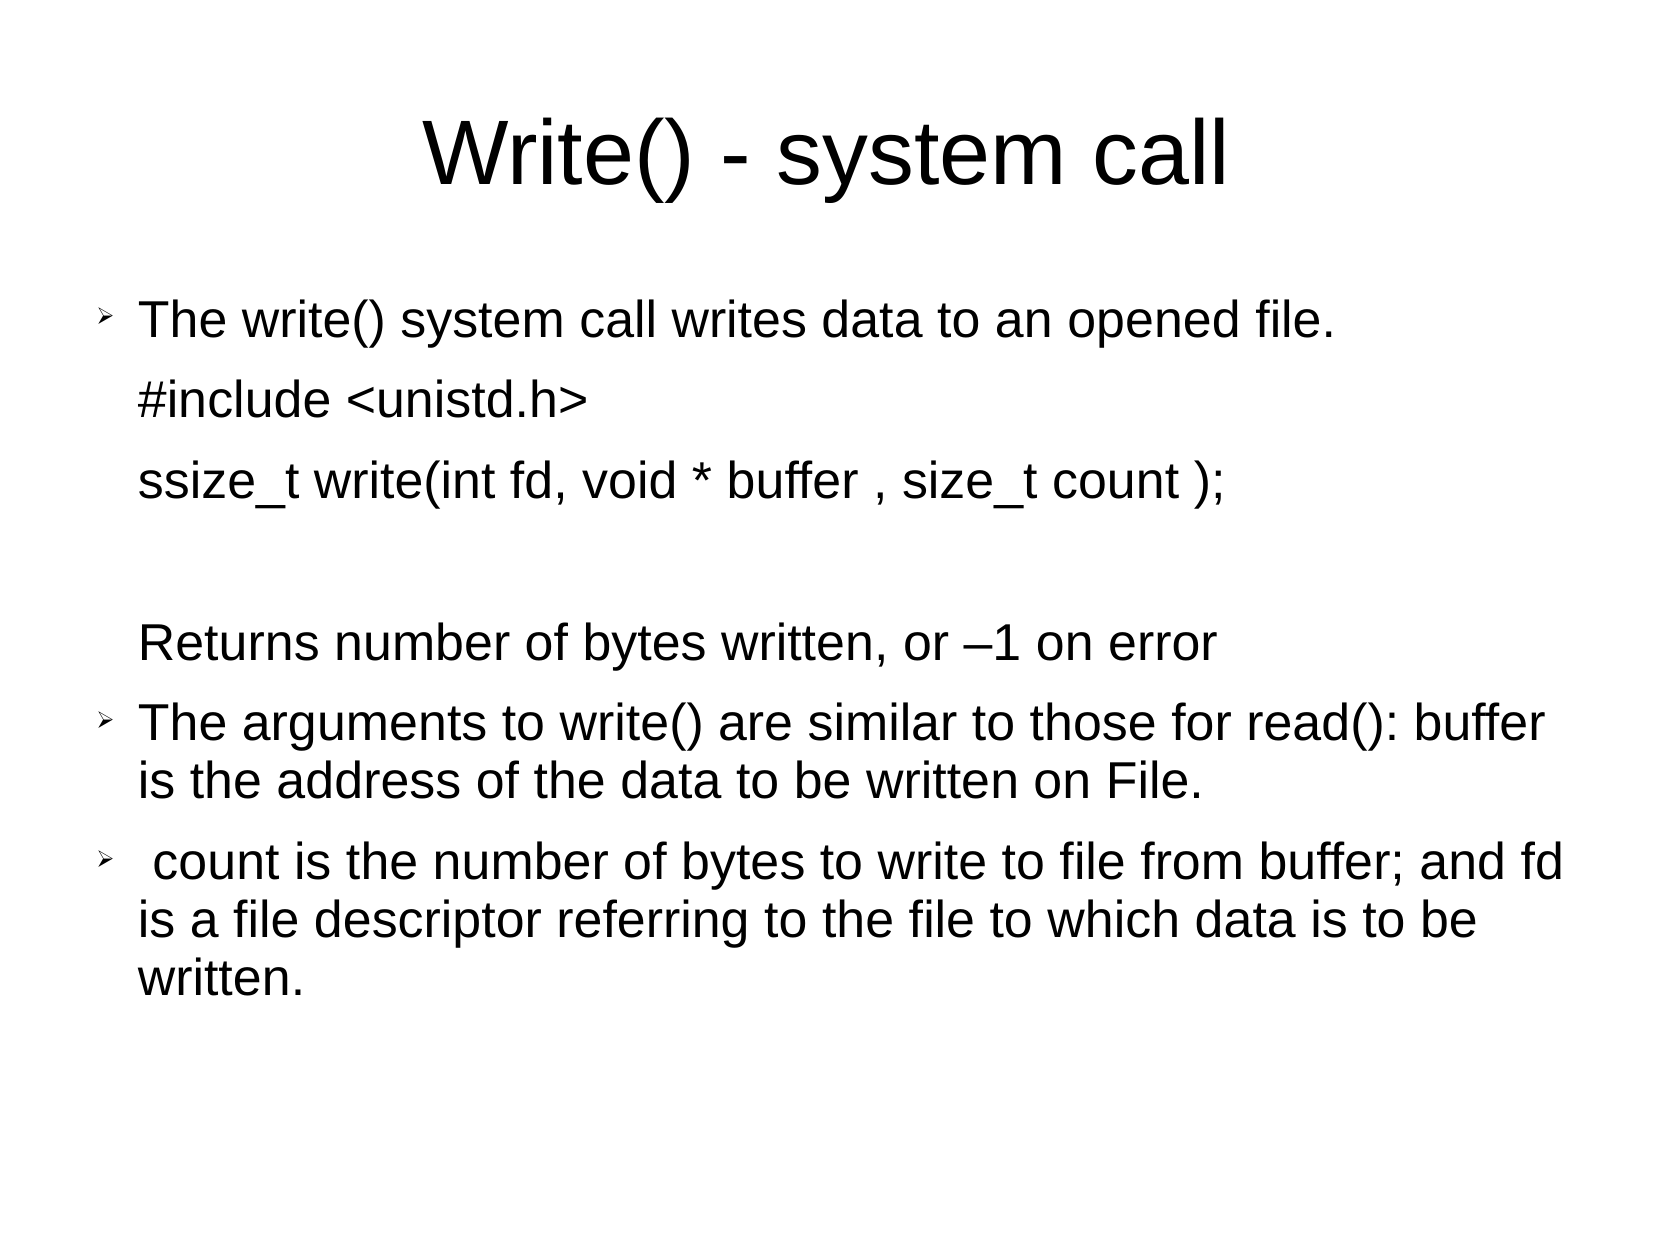

# Write() - system call
The write() system call writes data to an opened file.
#include <unistd.h>
ssize_t write(int fd, void * buffer , size_t count );
Returns number of bytes written, or –1 on error
The arguments to write() are similar to those for read(): buffer is the address of the data to be written on File.
 count is the number of bytes to write to file from buffer; and fd is a file descriptor referring to the file to which data is to be written.